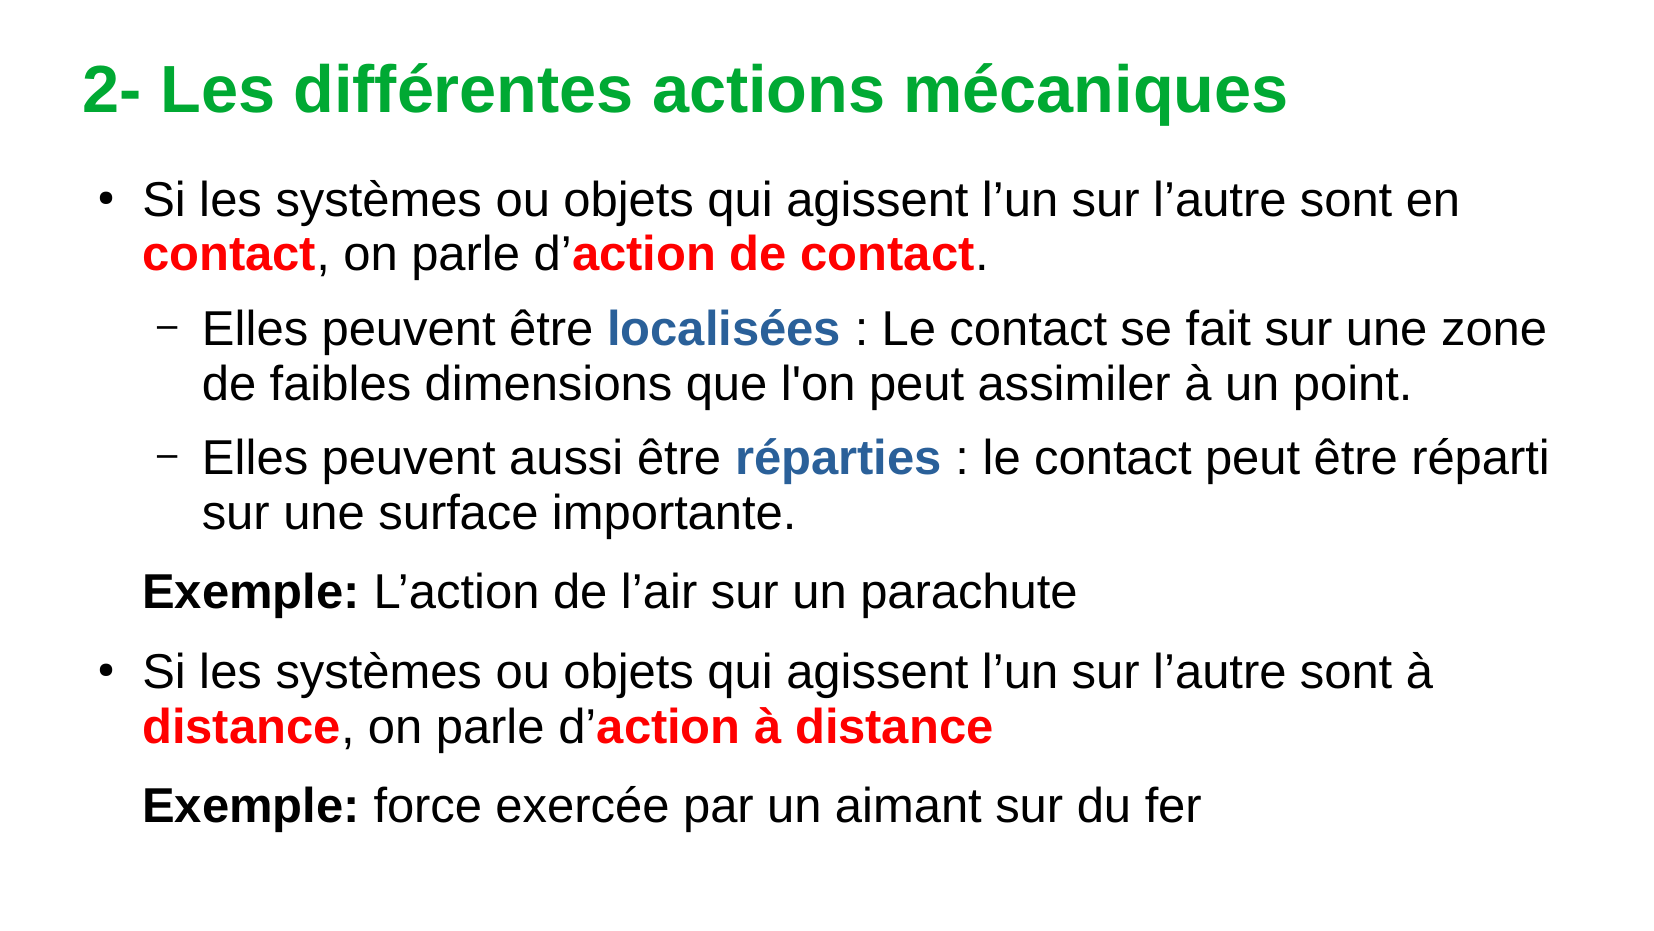

2- Les différentes actions mécaniques
# Si les systèmes ou objets qui agissent l’un sur l’autre sont en contact, on parle d’action de contact.
Elles peuvent être localisées : Le contact se fait sur une zone de faibles dimensions que l'on peut assimiler à un point.
Elles peuvent aussi être réparties : le contact peut être réparti sur une surface importante.
Exemple: L’action de l’air sur un parachute
Si les systèmes ou objets qui agissent l’un sur l’autre sont à distance, on parle d’action à distance
Exemple: force exercée par un aimant sur du fer